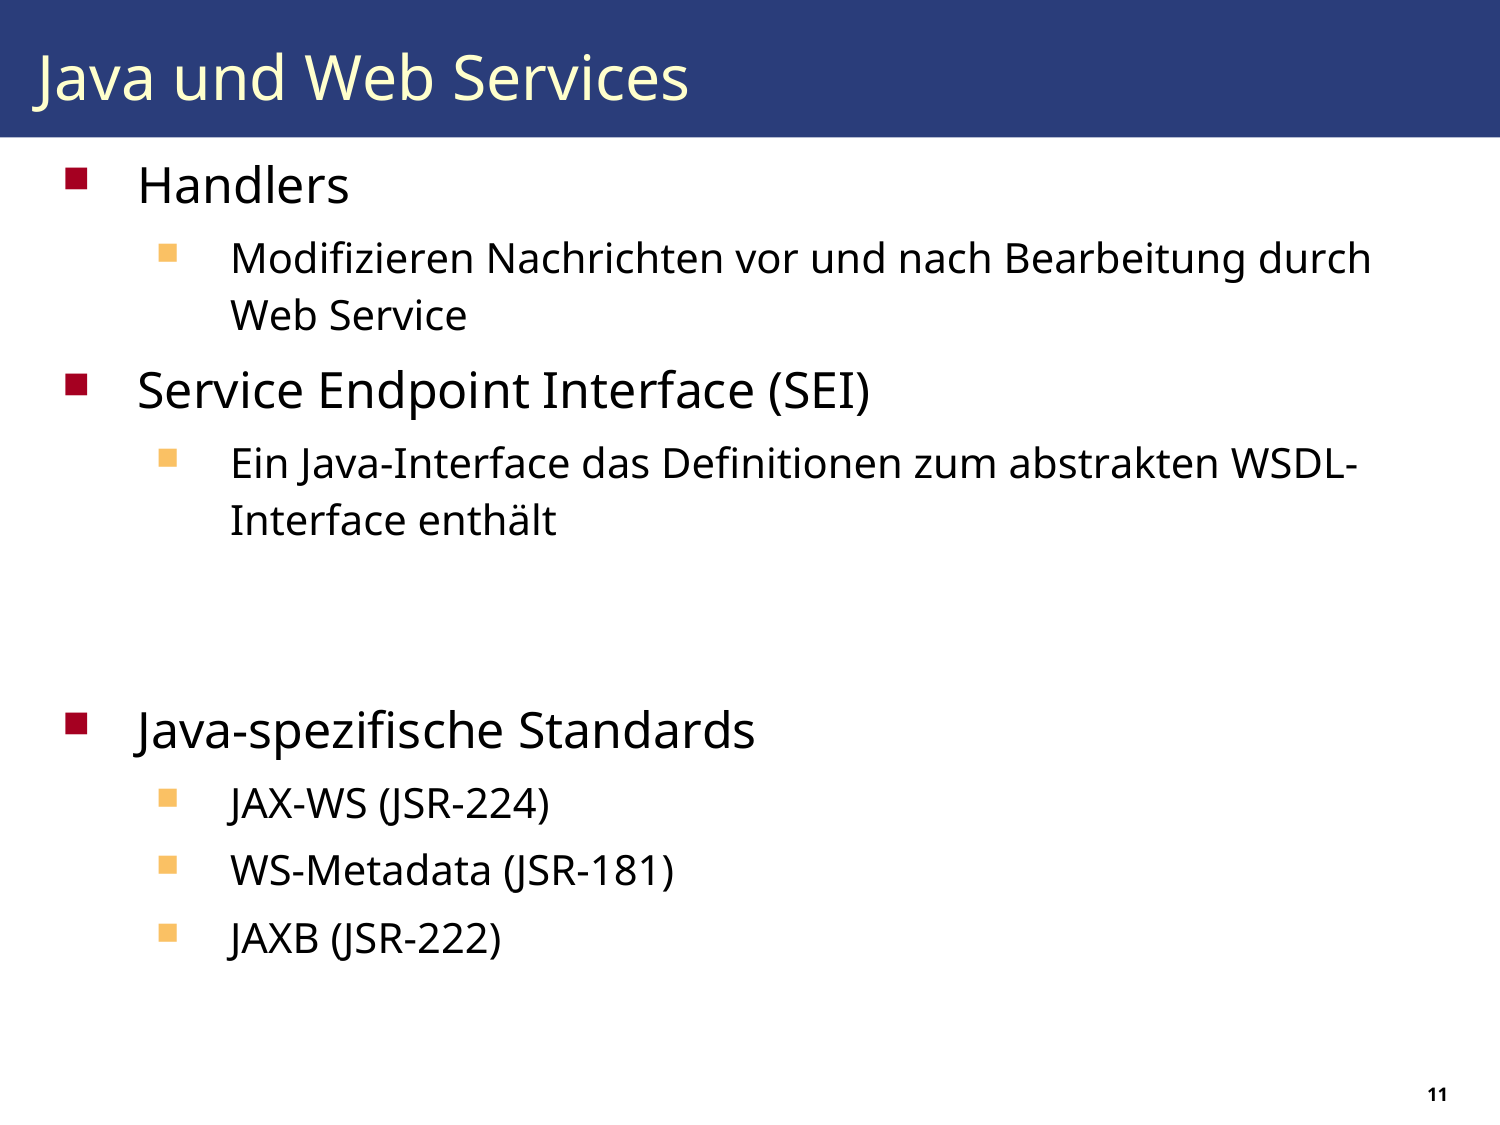

Java und Web Services
# Handlers
Modifizieren Nachrichten vor und nach Bearbeitung durch Web Service
Service Endpoint Interface (SEI)
Ein Java-Interface das Definitionen zum abstrakten WSDL-Interface enthält
Java-spezifische Standards
JAX-WS (JSR-224)
WS-Metadata (JSR-181)
JAXB (JSR-222)